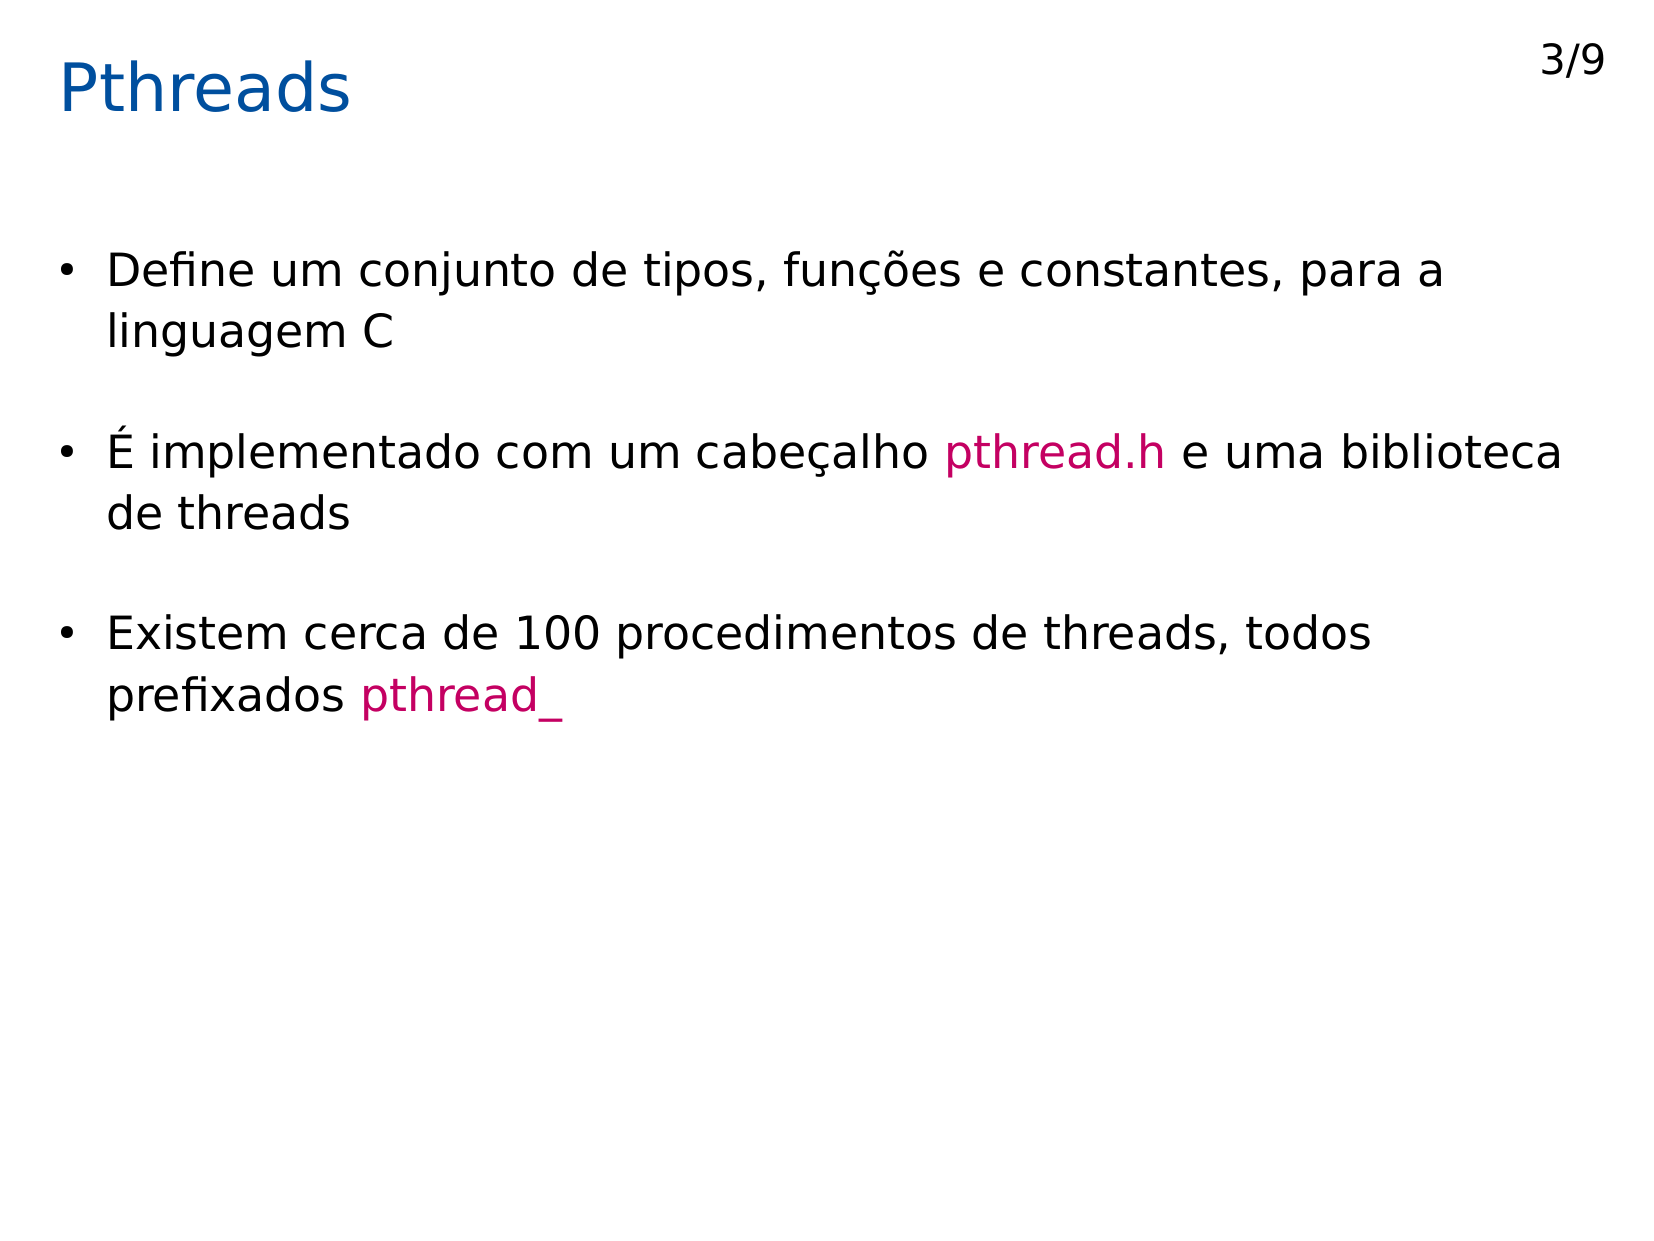

# Pthreads
3
Define um conjunto de tipos, funções e constantes, para a linguagem C
É implementado com um cabeçalho pthread.h e uma biblioteca de threads
Existem cerca de 100 procedimentos de threads, todos prefixados pthread_